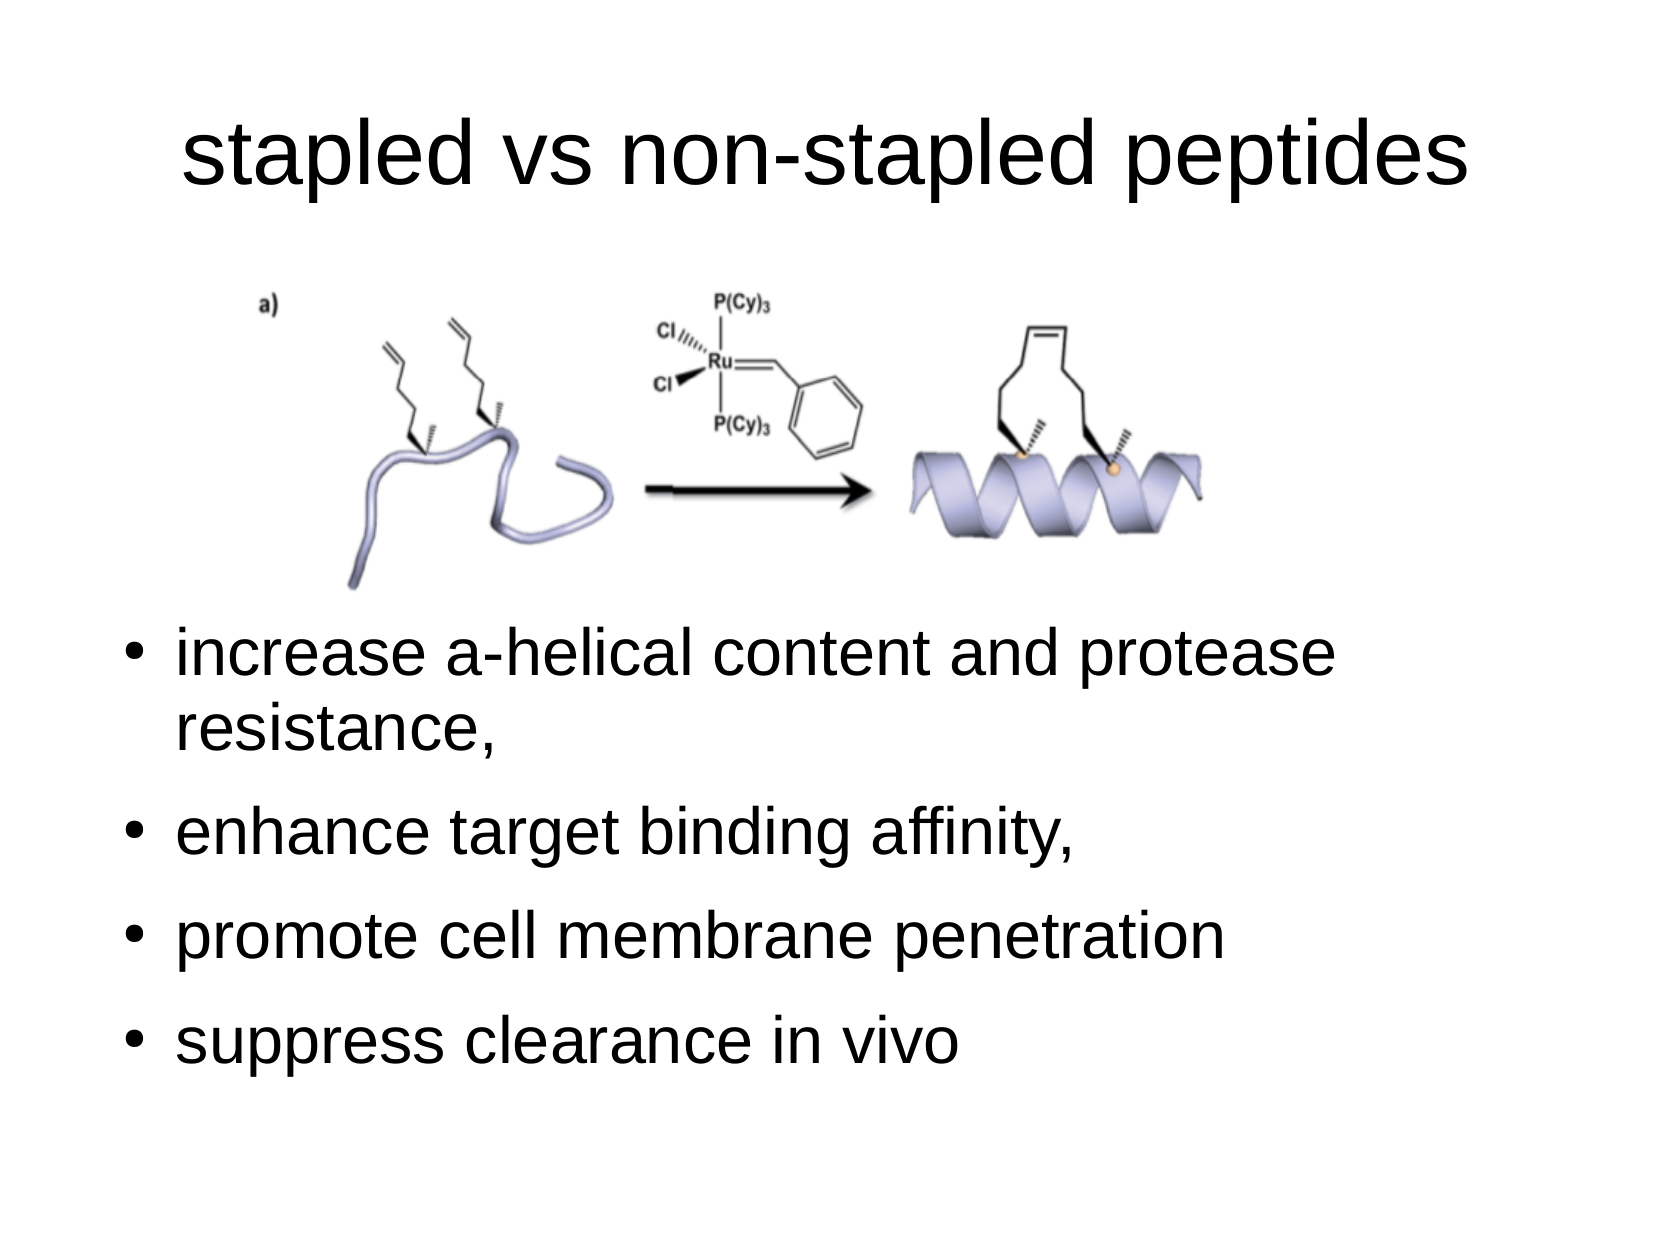

# stapled vs non-stapled peptides
increase a-helical content and protease resistance,
enhance target binding affinity,
promote cell membrane penetration
suppress clearance in vivo